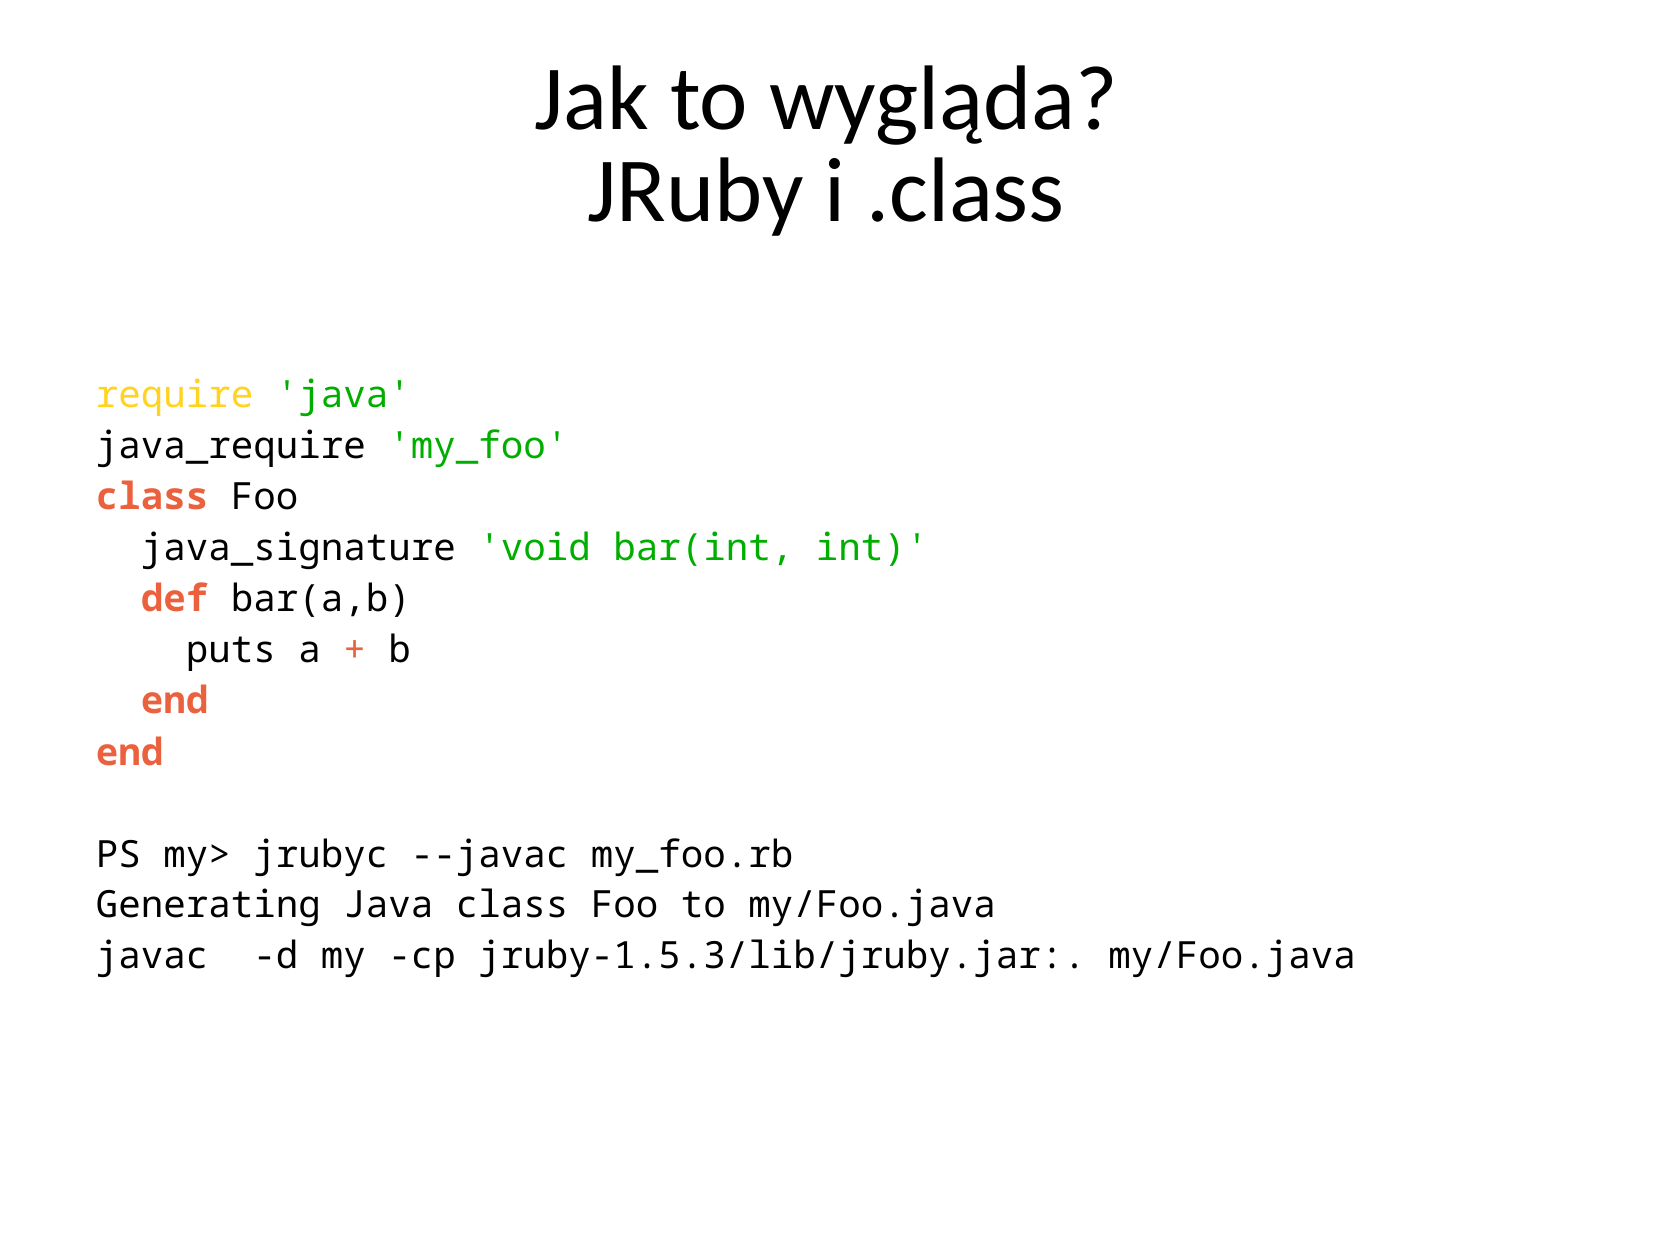

# Jak to wygląda? JRuby i .class
require 'java'
java_require 'my_foo'
class Foo
 java_signature 'void bar(int, int)'
 def bar(a,b)
 puts a + b
 end
end
PS my> jrubyc --javac my_foo.rb
Generating Java class Foo to my/Foo.java
javac -d my -cp jruby-1.5.3/lib/jruby.jar:. my/Foo.java